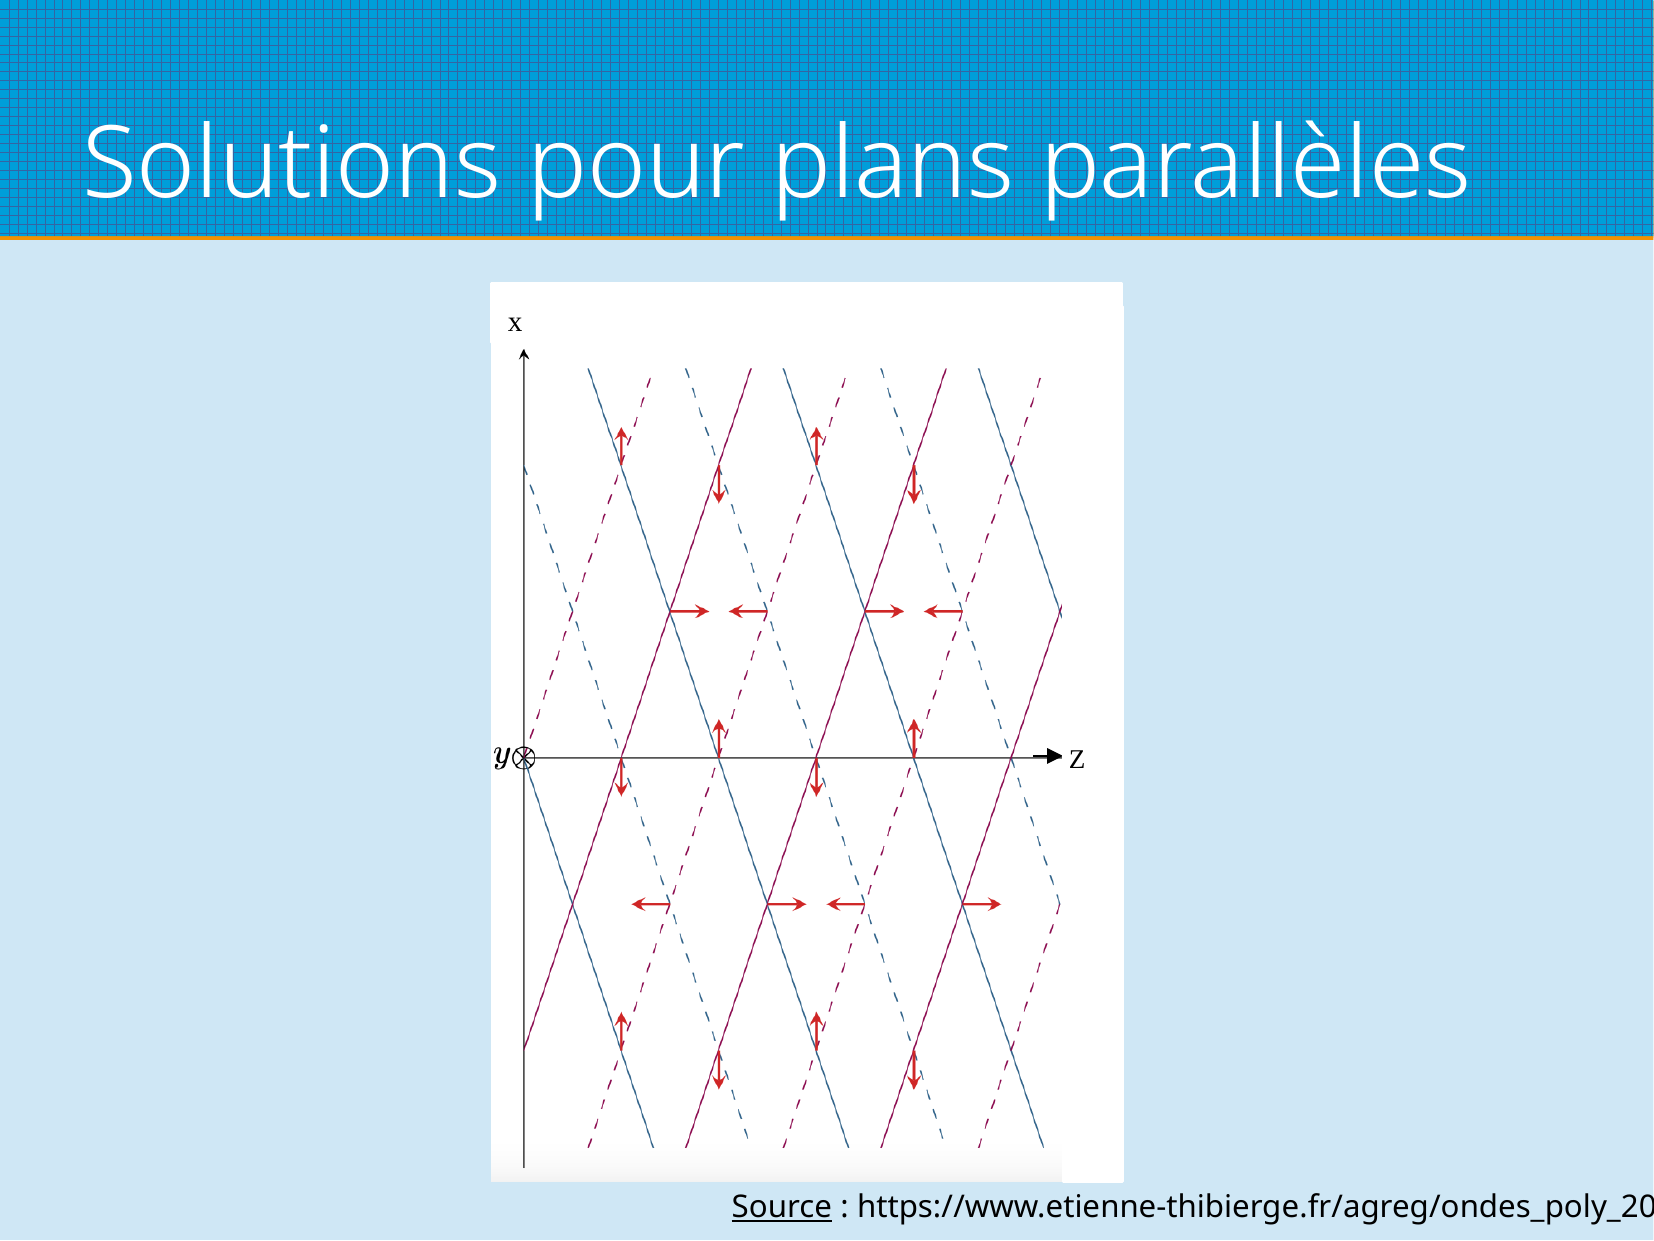

# Solutions pour plans parallèles
x
Z
Source : https://www.etienne-thibierge.fr/agreg/ondes_poly_2015.pdf